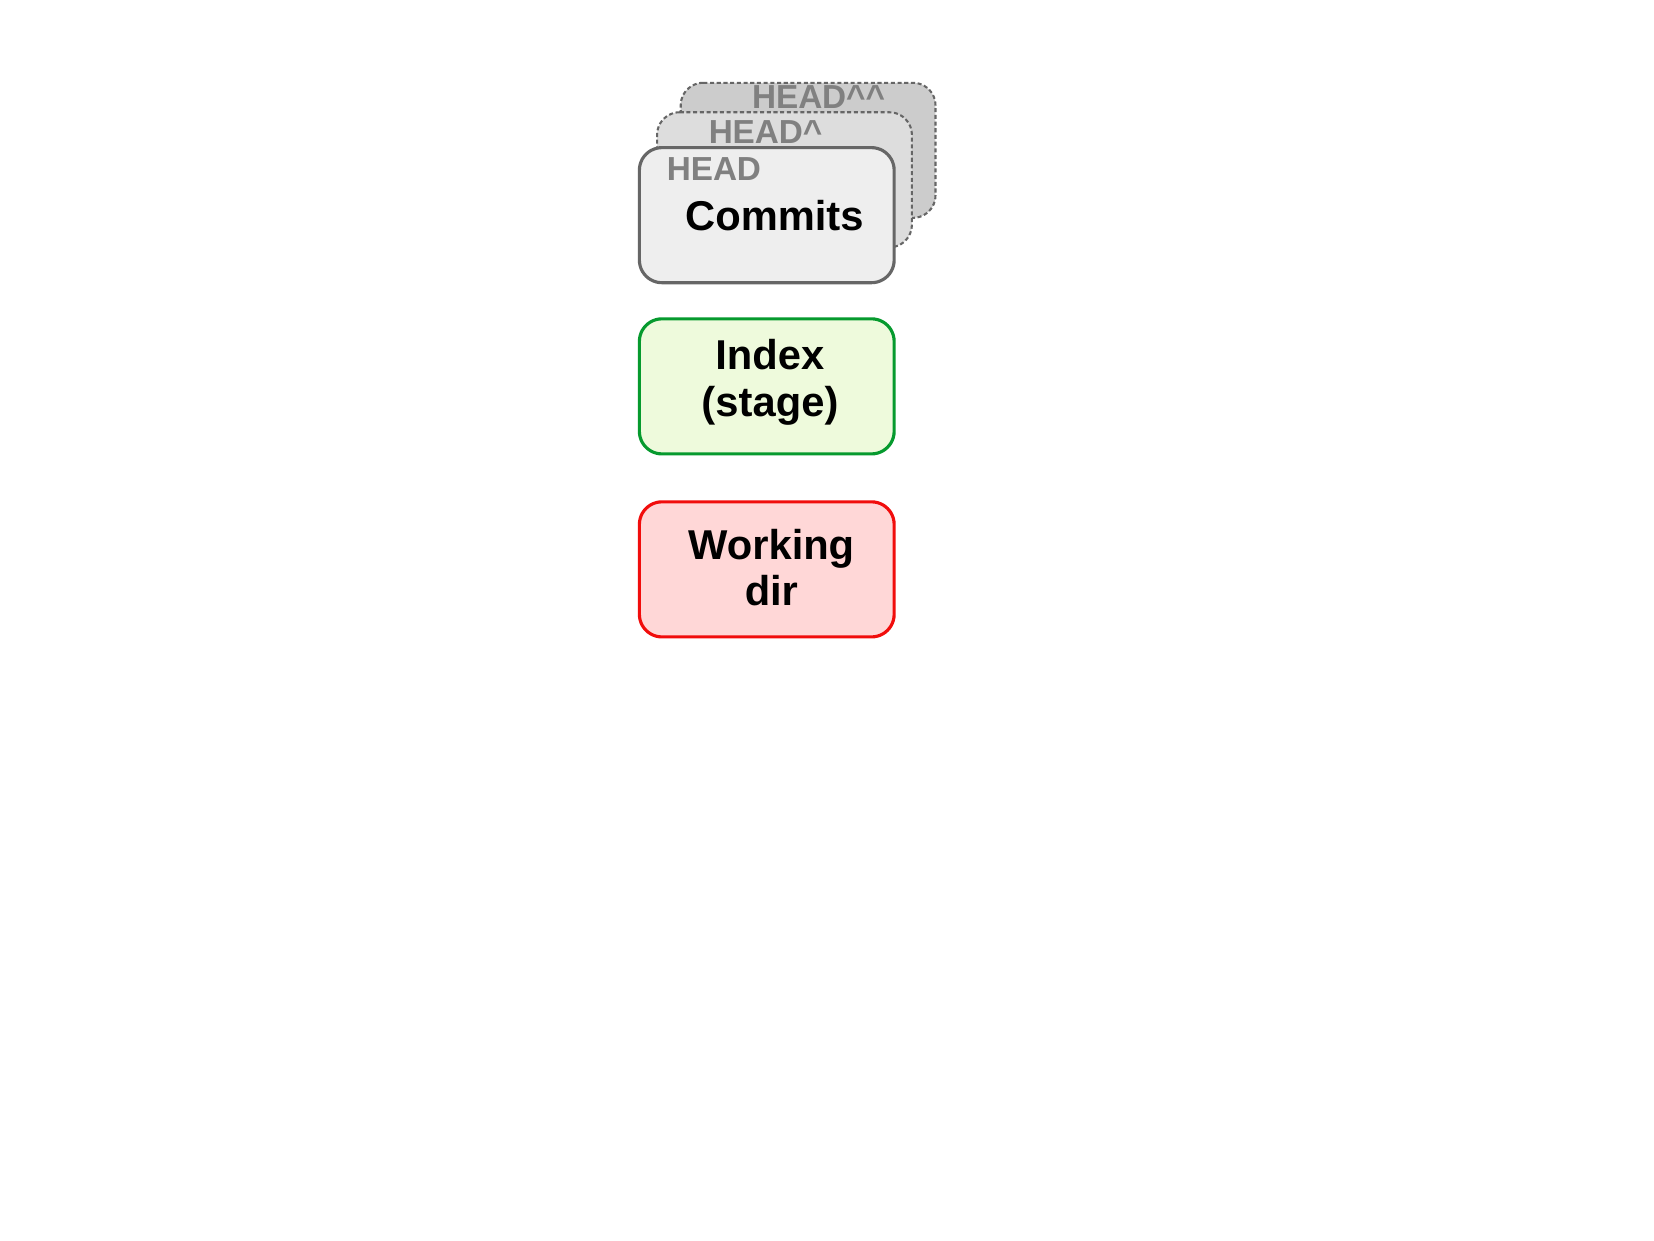

HEAD^^
HEAD^
HEAD
HEAD
Commits
Index
(stage)
Working
dir